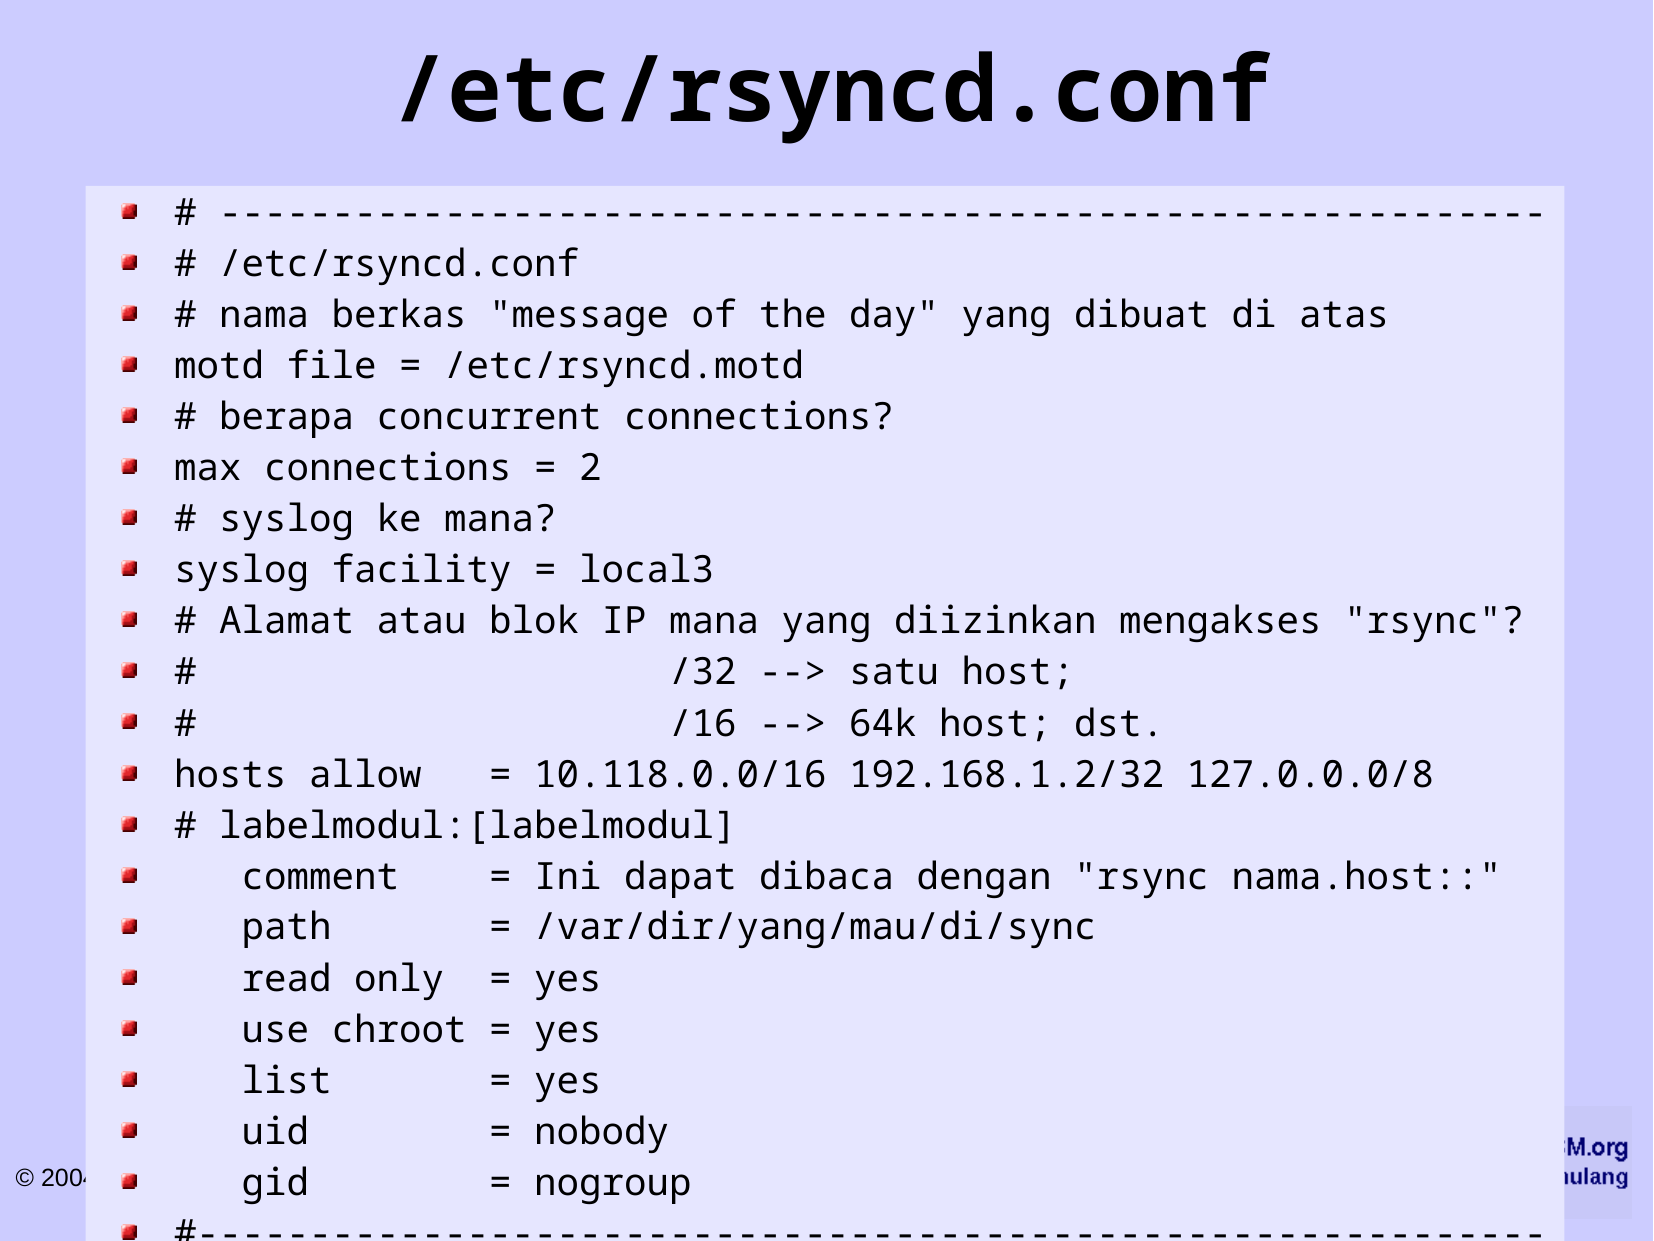

# /etc/rsyncd.conf
# -----------------------------------------------------------
# /etc/rsyncd.conf
# nama berkas "message of the day" yang dibuat di atas
motd file = /etc/rsyncd.motd
# berapa concurrent connections?
max connections = 2
# syslog ke mana?
syslog facility = local3
# Alamat atau blok IP mana yang diizinkan mengakses "rsync"?
# /32 --> satu host;
# /16 --> 64k host; dst.
hosts allow = 10.118.0.0/16 192.168.1.2/32 127.0.0.0/8
# labelmodul:[labelmodul]
 comment = Ini dapat dibaca dengan "rsync nama.host::"
 path = /var/dir/yang/mau/di/sync
 read only = yes
 use chroot = yes
 list = yes
 uid = nobody
 gid = nogroup
#-------------------------------------------------------------